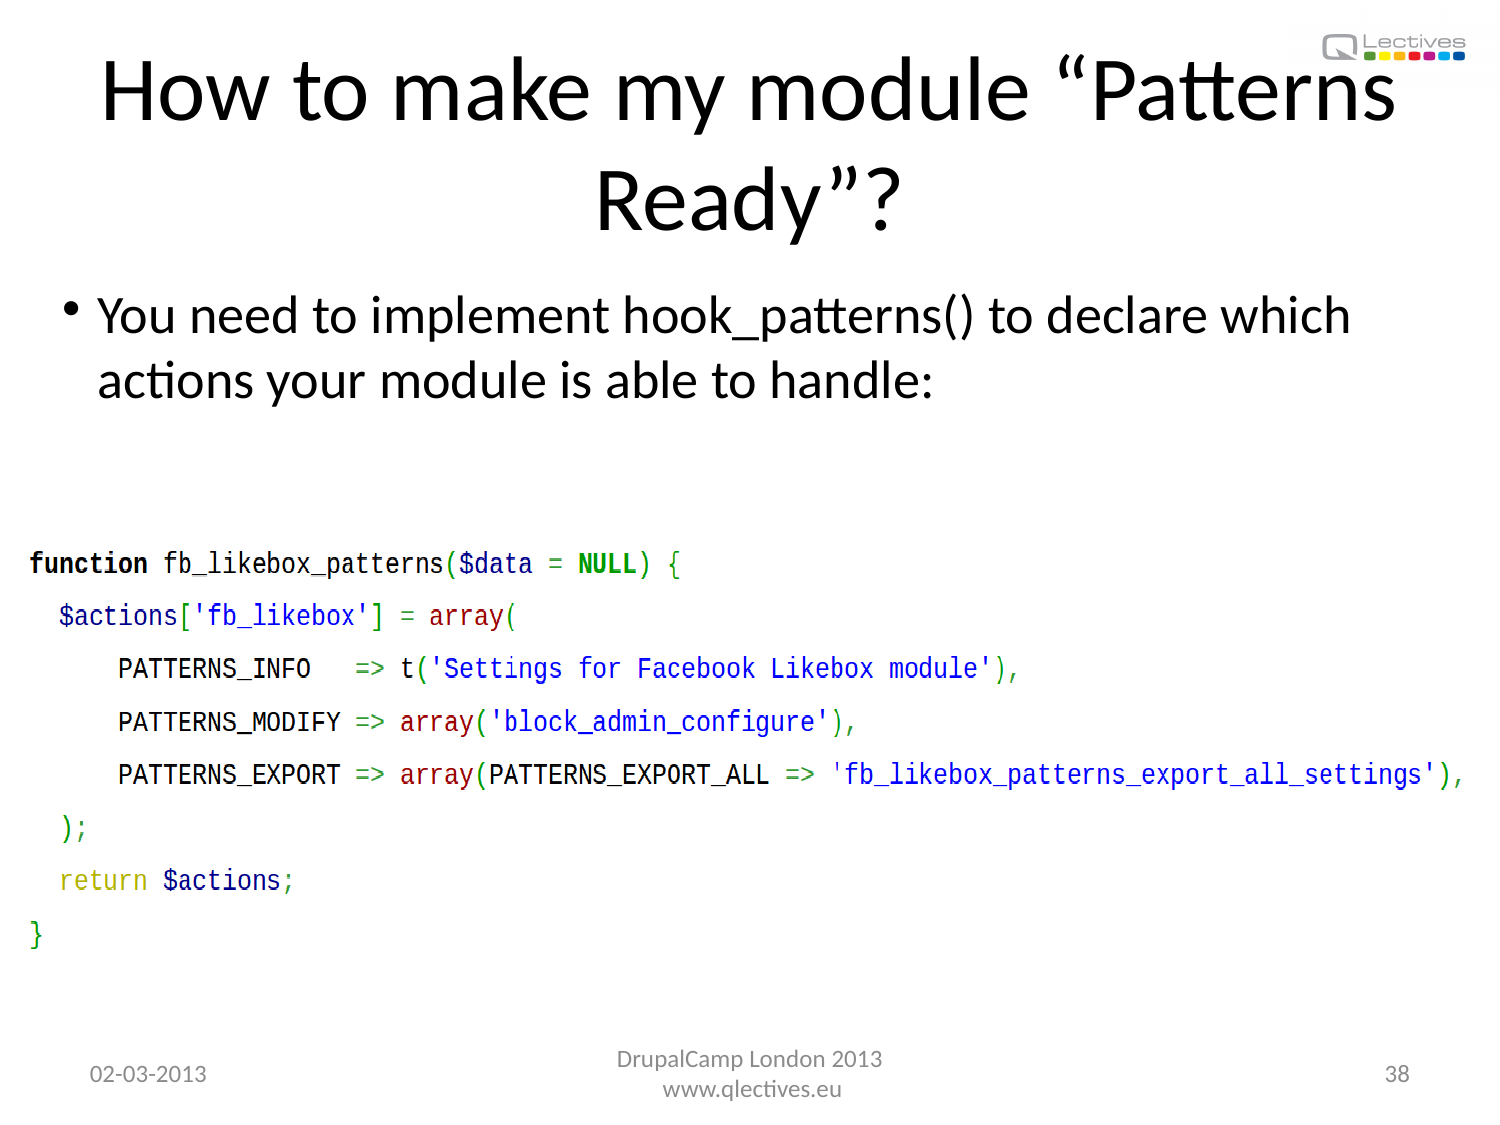

How to make my module “Patterns Ready”?
You need to implement hook_patterns() to declare which actions your module is able to handle:
02-03-2013
DrupalCamp London 2013
 www.qlectives.eu